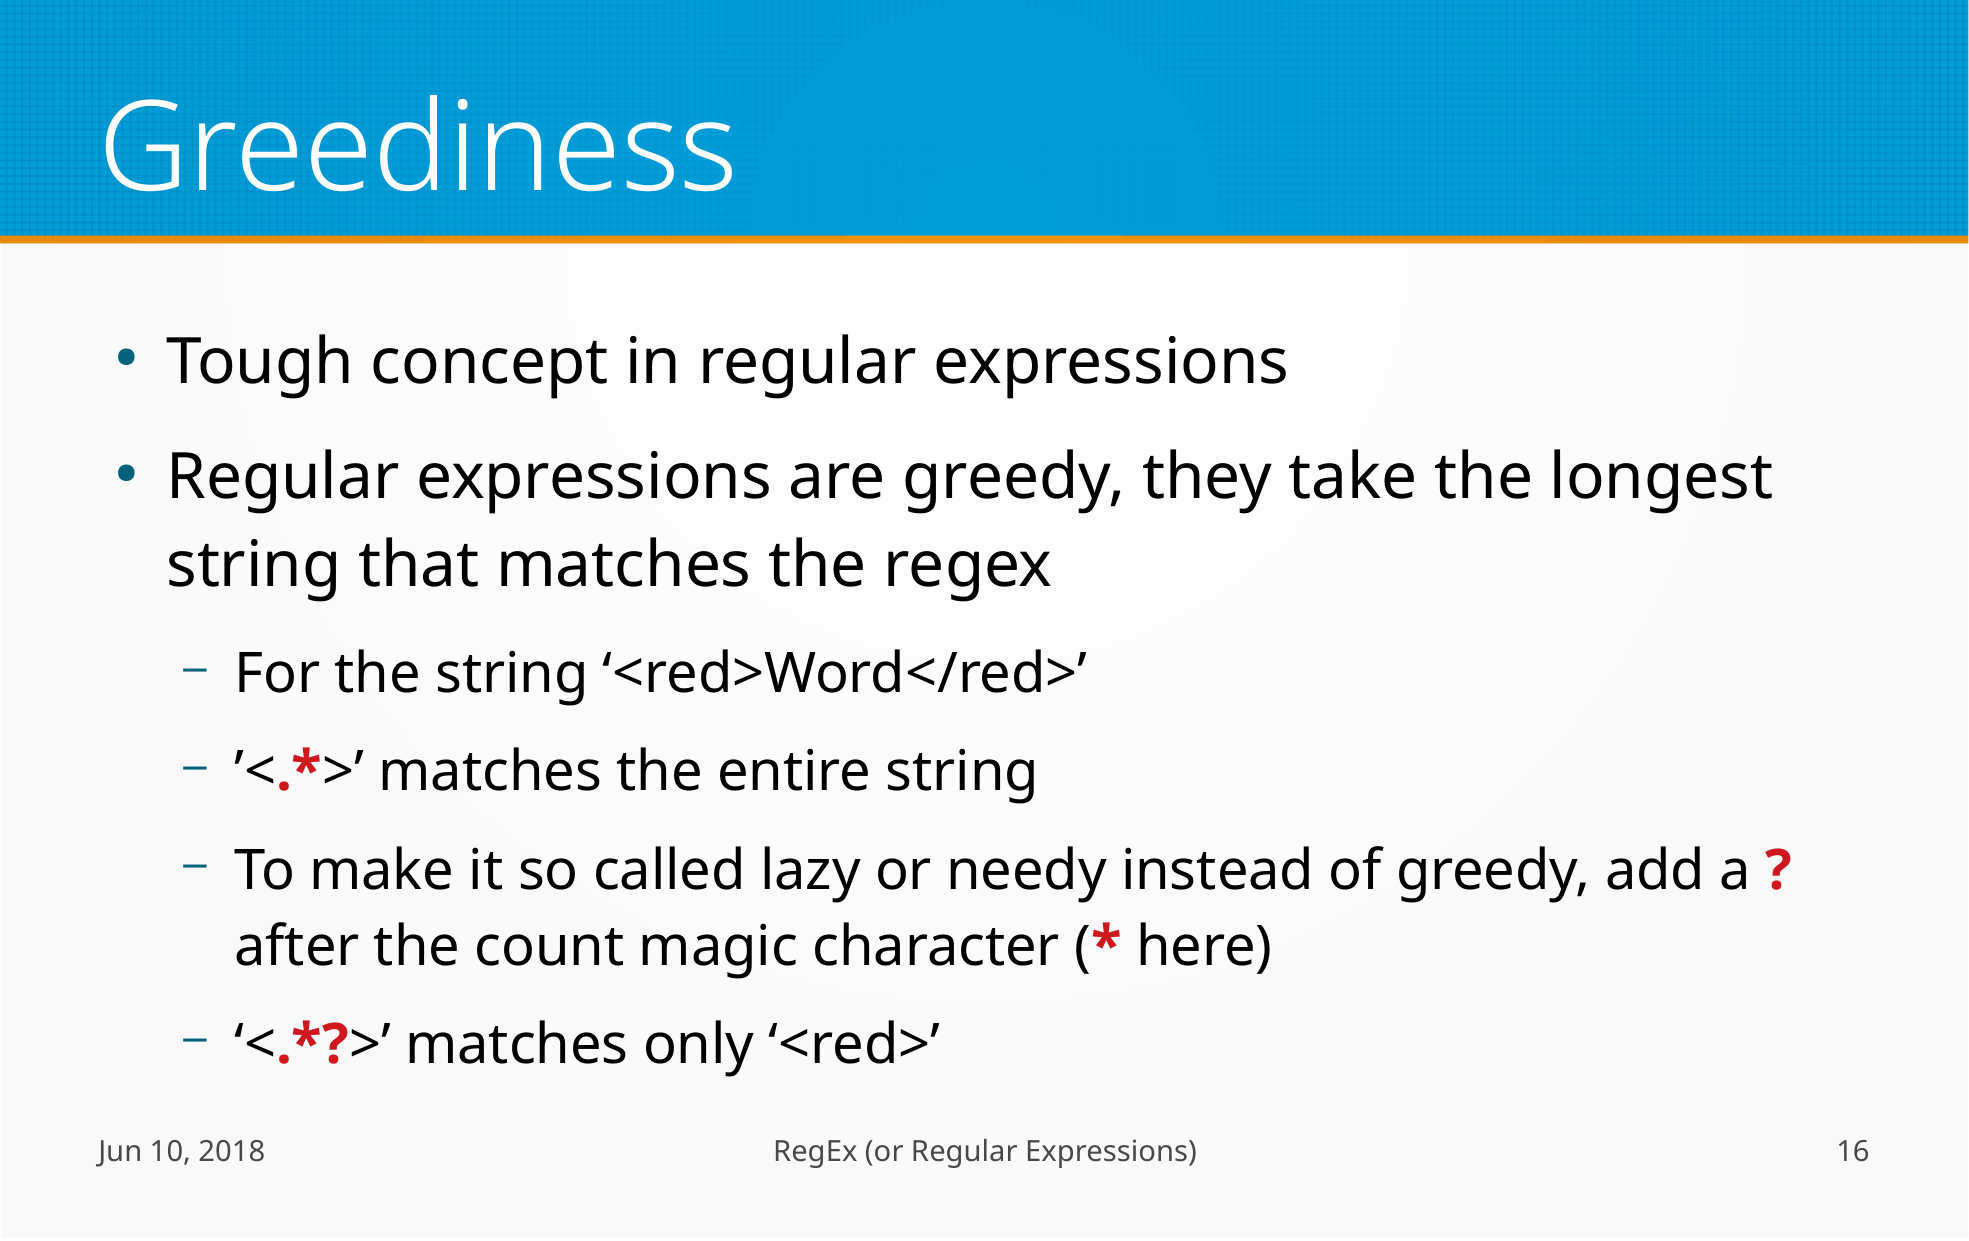

# Greediness
Tough concept in regular expressions
Regular expressions are greedy, they take the longest string that matches the regex
For the string ‘<red>Word</red>’
’<.*>’ matches the entire string
To make it so called lazy or needy instead of greedy, add a ? after the count magic character (* here)
‘<.*?>’ matches only ‘<red>’
Jun 10, 2018
RegEx (or Regular Expressions)
16